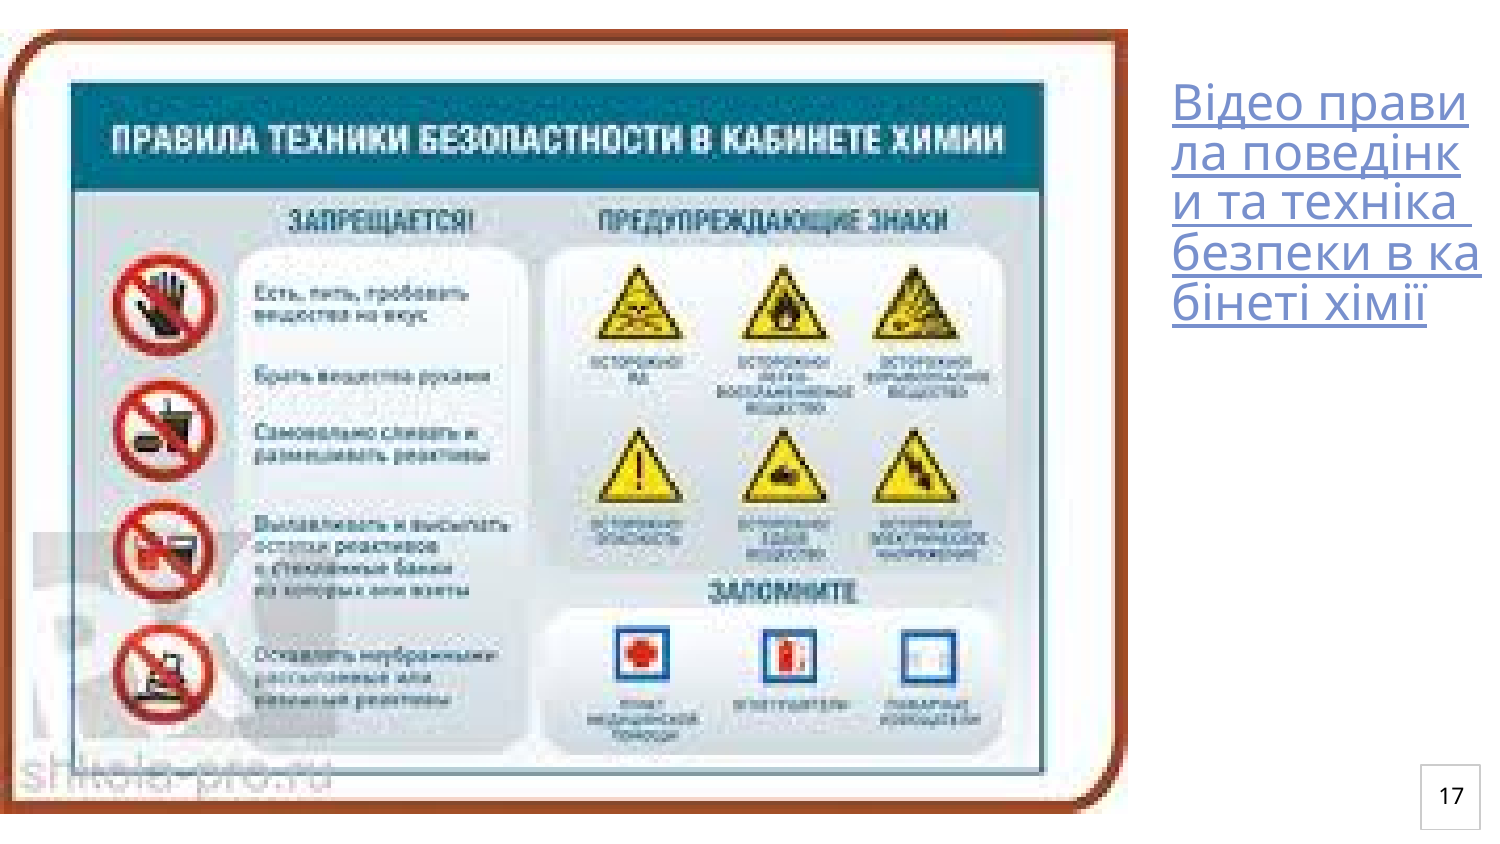

# Відео правила поведінки та техніка безпеки в кабінеті хімії